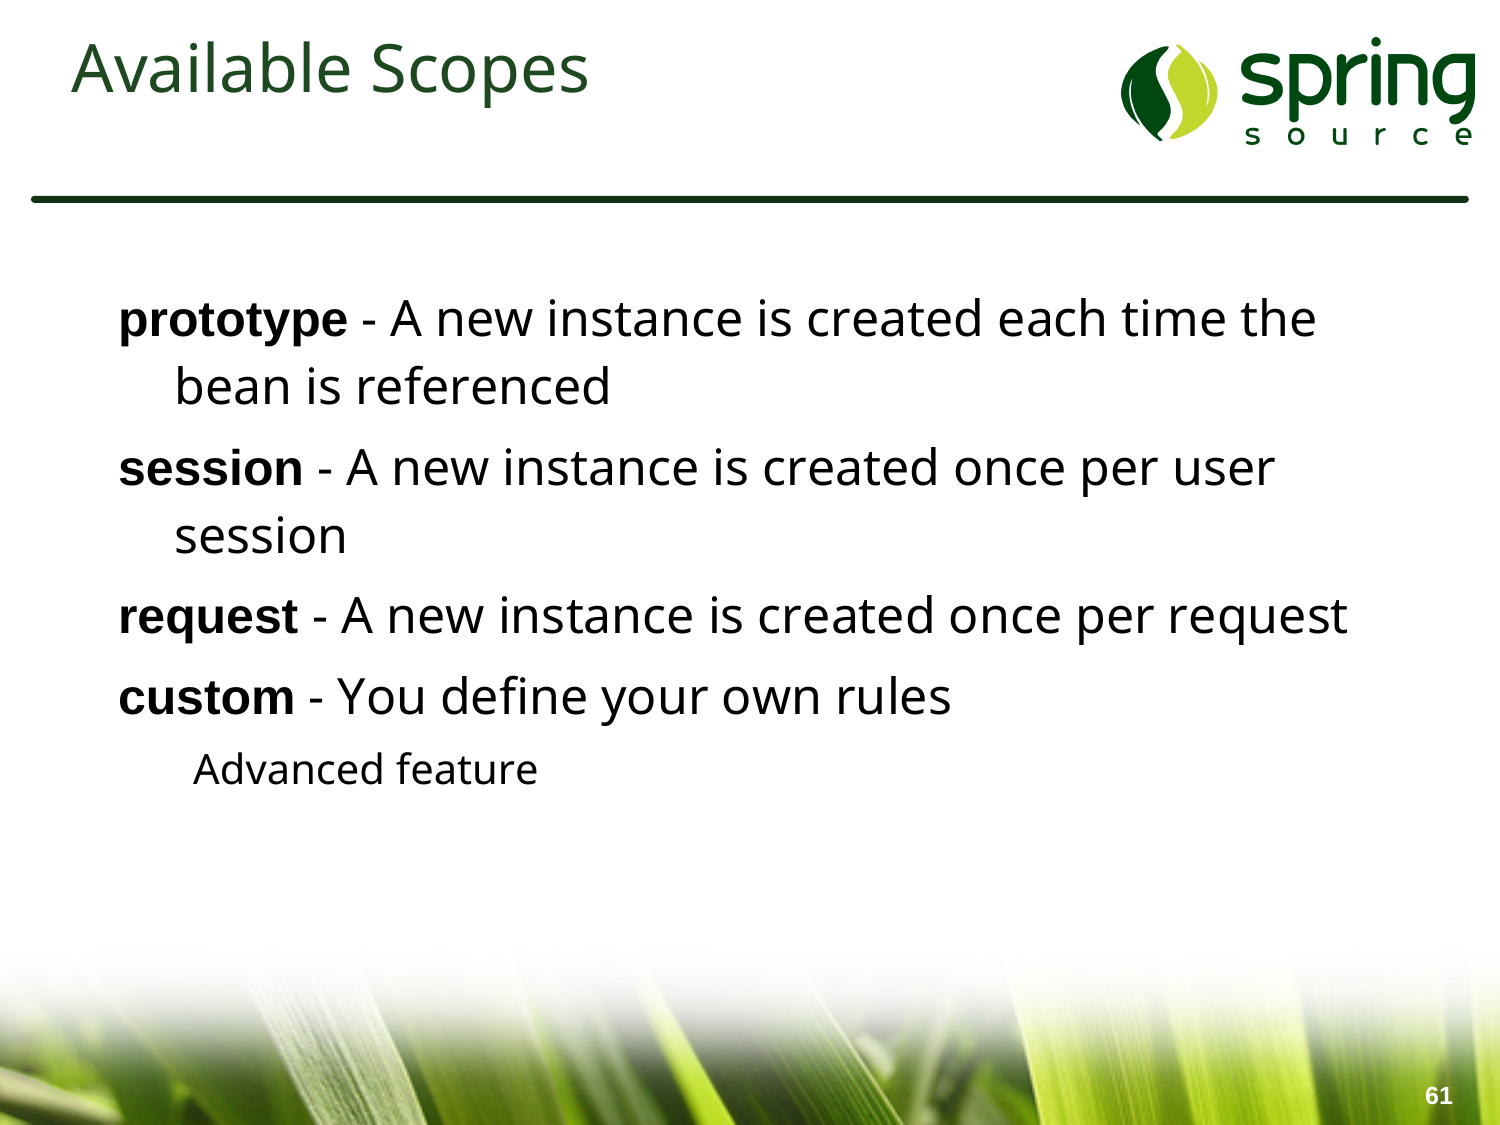

# Available Scopes
prototype - A new instance is created each time the bean is referenced
session - A new instance is created once per user session
request - A new instance is created once per request
custom - You define your own rules
Advanced feature